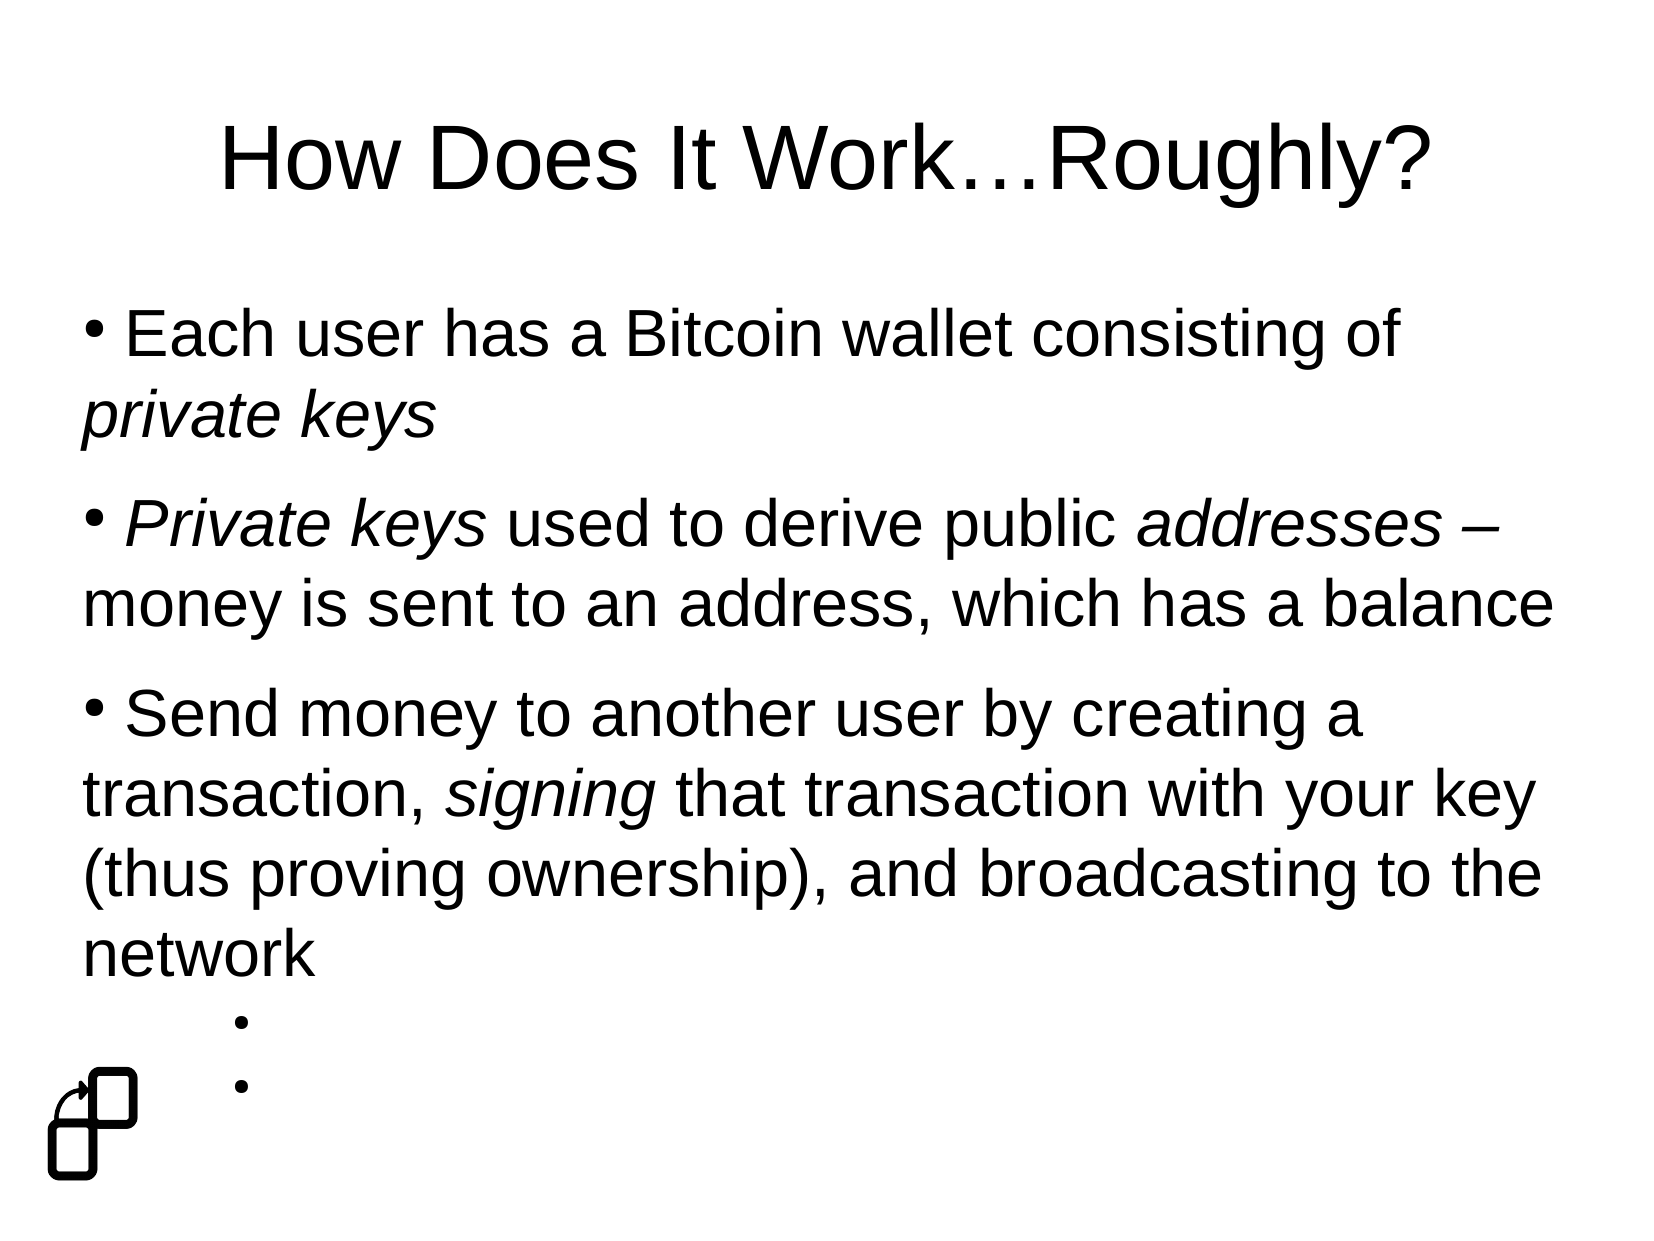

How Does It Work…Roughly?
# Each user has a Bitcoin wallet consisting of private keys
 Private keys used to derive public addresses – money is sent to an address, which has a balance
 Send money to another user by creating a transaction, signing that transaction with your key (thus proving ownership), and broadcasting to the network